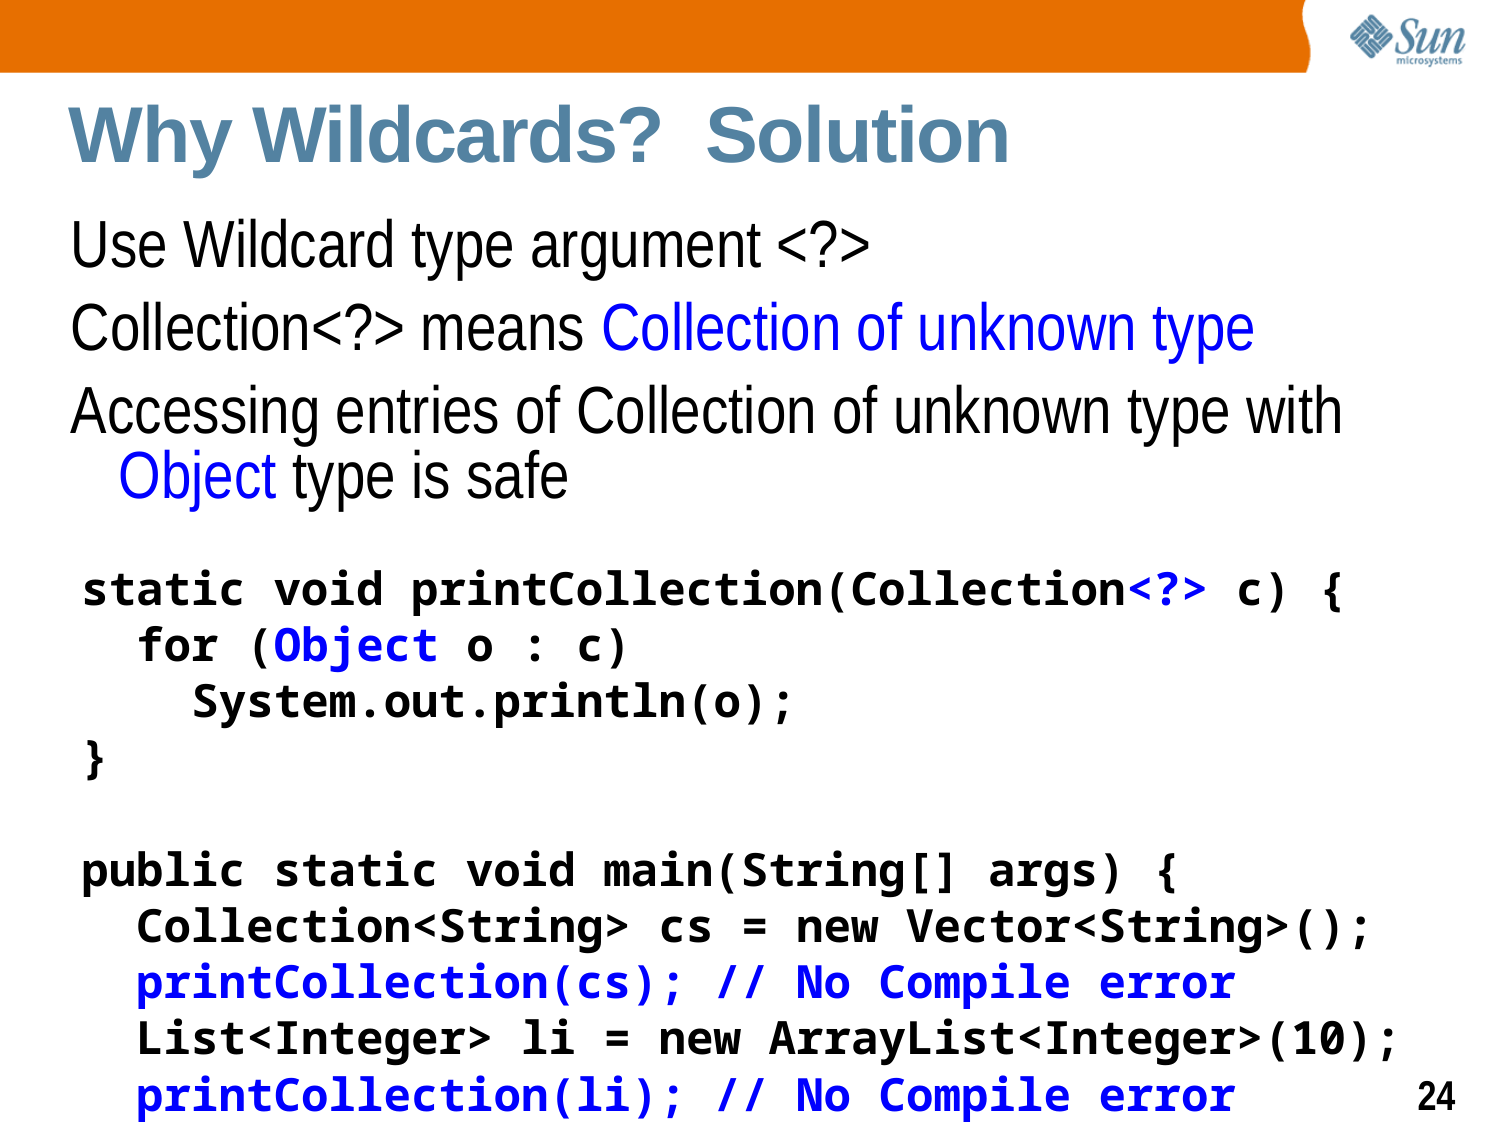

# Why Wildcards? Solution
Use Wildcard type argument <?>
Collection<?> means Collection of unknown type
Accessing entries of Collection of unknown type with Object type is safe
static void printCollection(Collection<?> c) {
 for (Object o : c)
 System.out.println(o);
}
public static void main(String[] args) {
 Collection<String> cs = new Vector<String>();
 printCollection(cs); // No Compile error
 List<Integer> li = new ArrayList<Integer>(10);
 printCollection(li); // No Compile error
}